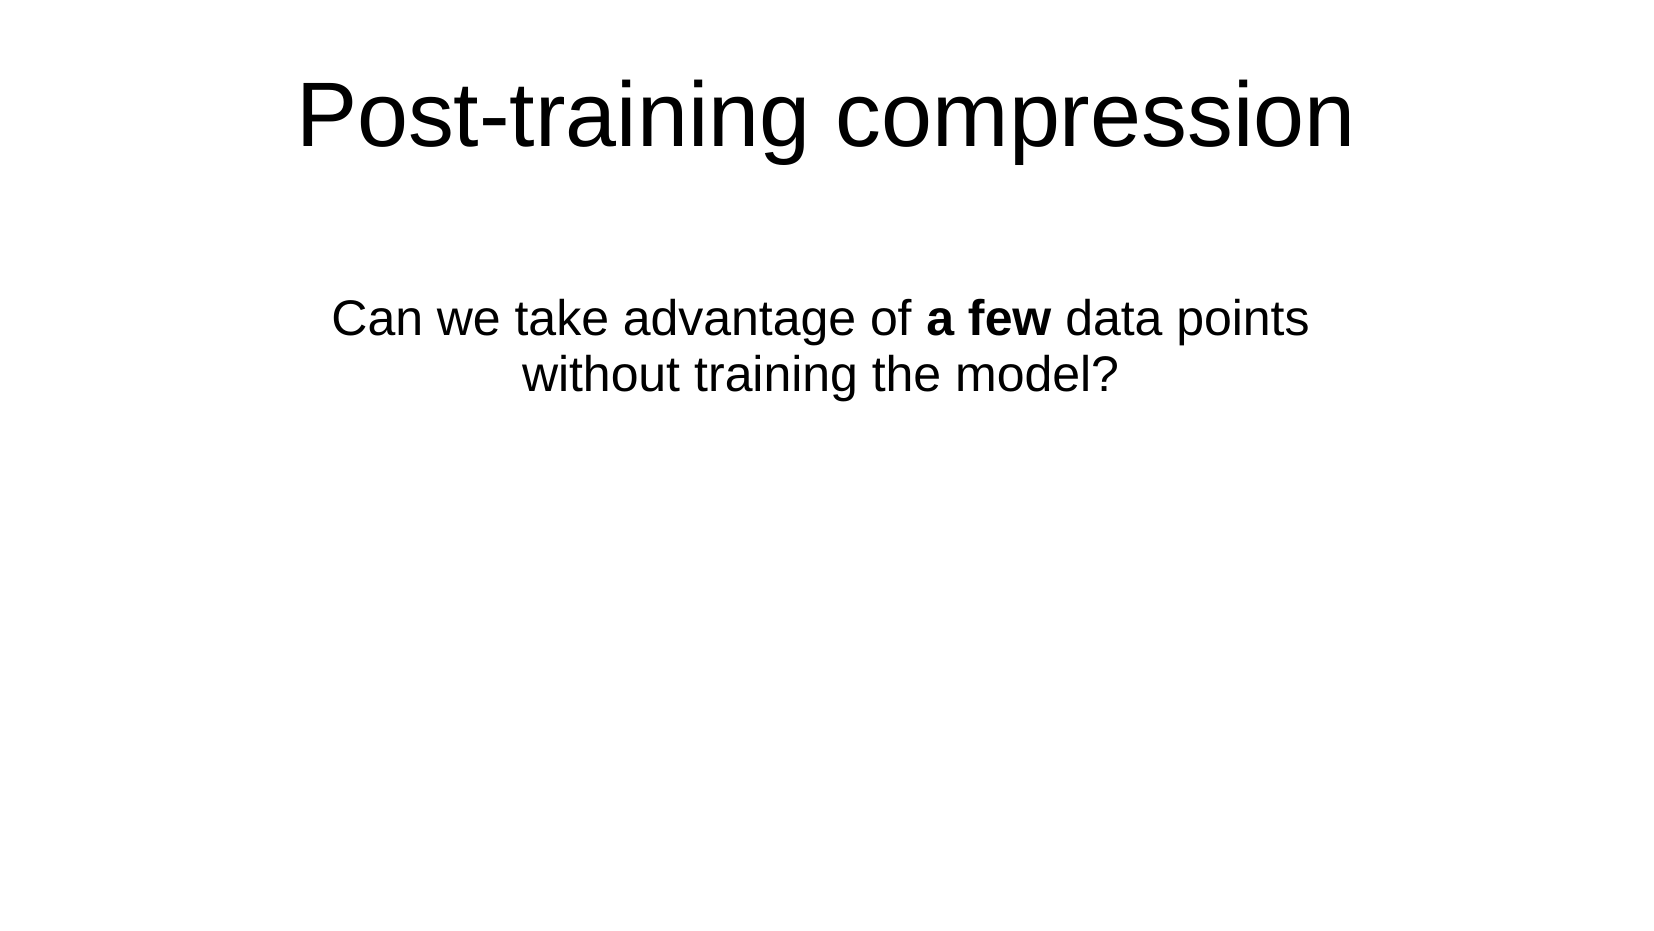

# Post-training compression
Can we take advantage of a few data points
without training the model?